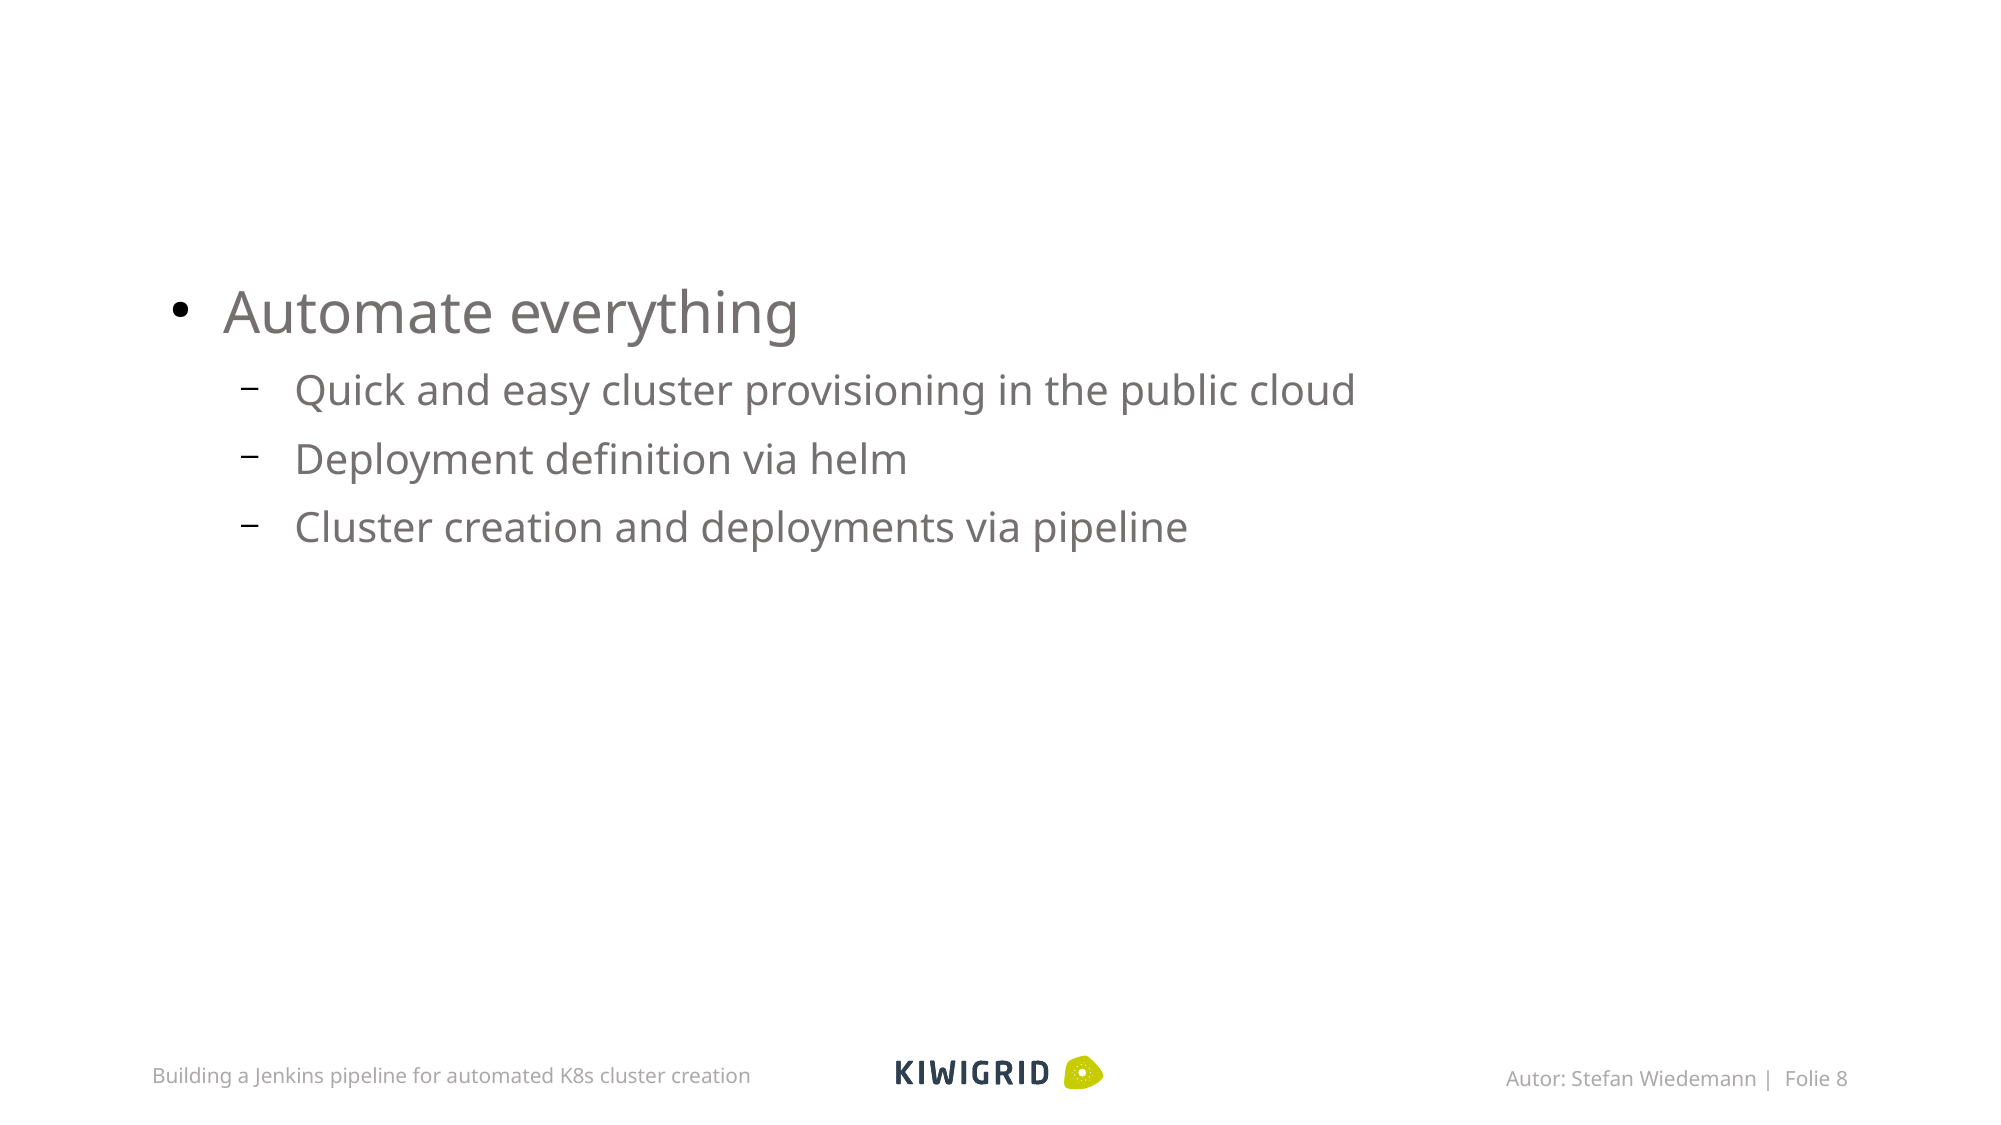

#
Automate everything
Quick and easy cluster provisioning in the public cloud
Deployment definition via helm
Cluster creation and deployments via pipeline